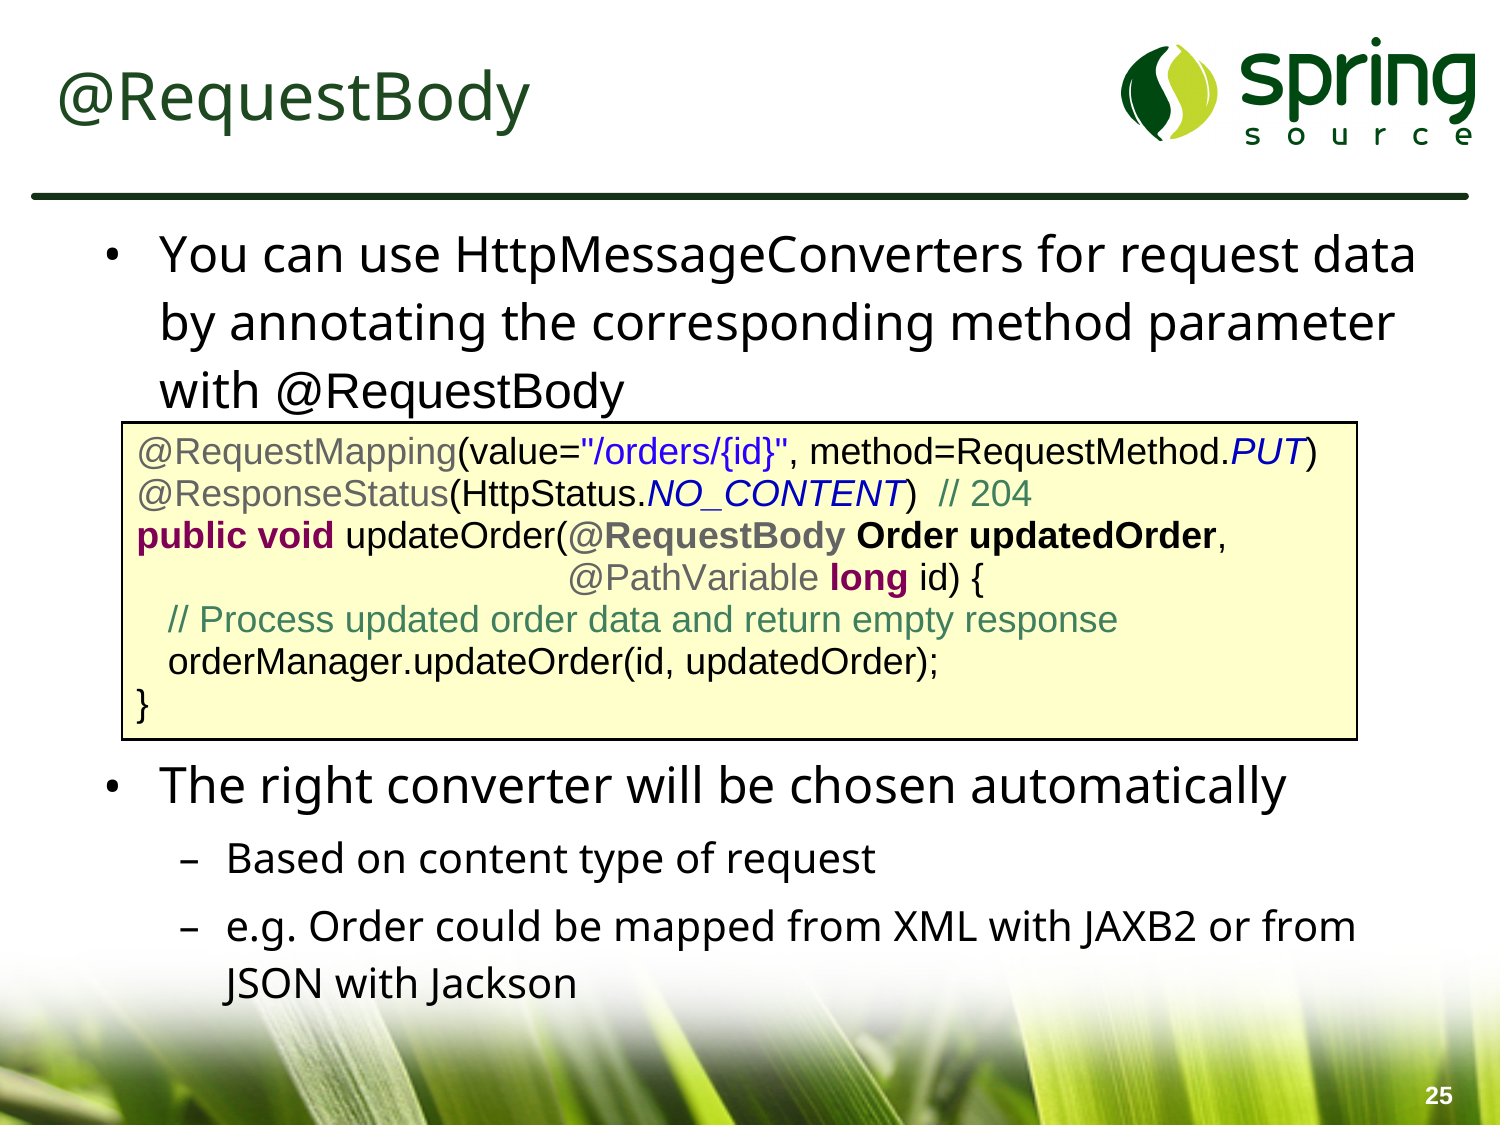

# @RequestBody
You can use HttpMessageConverters for request data by annotating the corresponding method parameter with @RequestBody
@RequestMapping(value="/orders/{id}", method=RequestMethod.PUT)
@ResponseStatus(HttpStatus.NO_CONTENT) // 204
public void updateOrder(@RequestBody Order updatedOrder,
 @PathVariable long id) {
 // Process updated order data and return empty response
 orderManager.updateOrder(id, updatedOrder);
}
The right converter will be chosen automatically
Based on content type of request
e.g. Order could be mapped from XML with JAXB2 or from JSON with Jackson